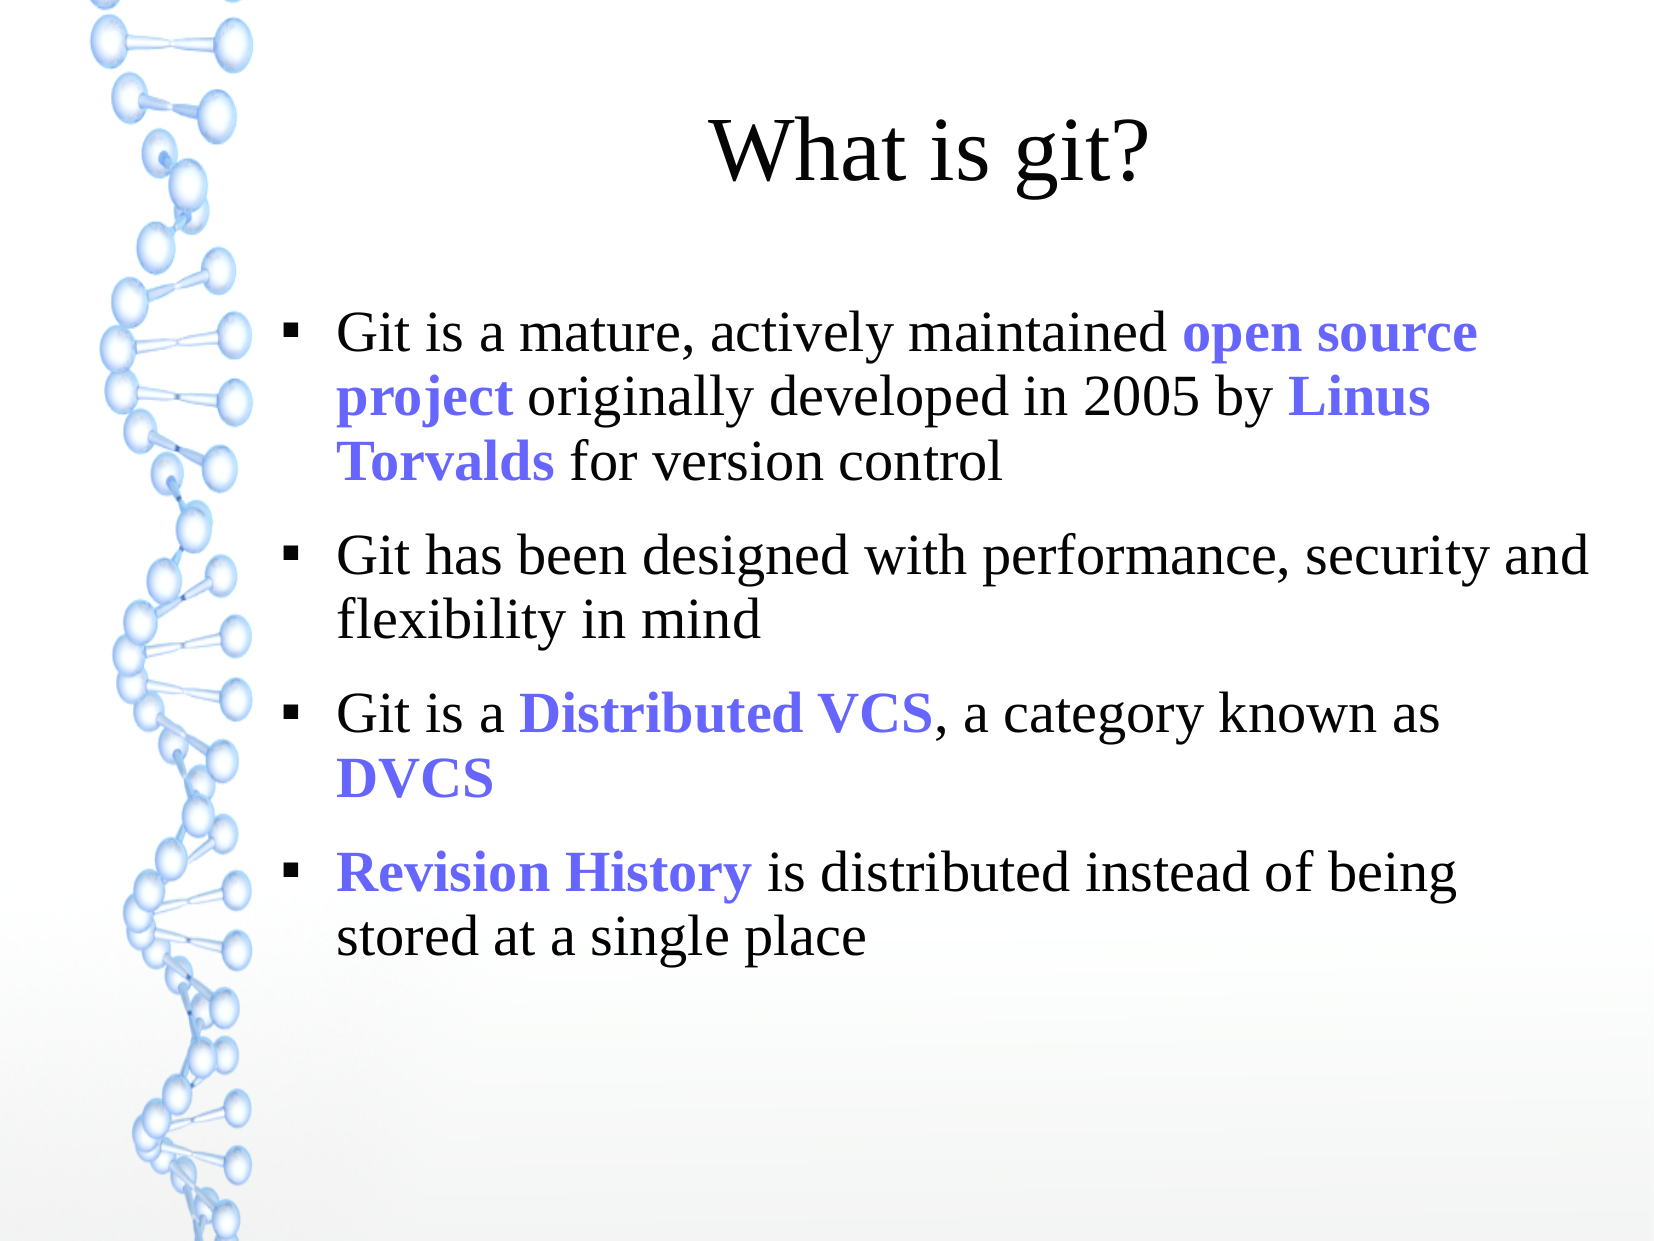

# What is git?
Git is a mature, actively maintained open source project originally developed in 2005 by Linus Torvalds for version control
Git has been designed with performance, security and flexibility in mind
Git is a Distributed VCS, a category known as DVCS
Revision History is distributed instead of being stored at a single place